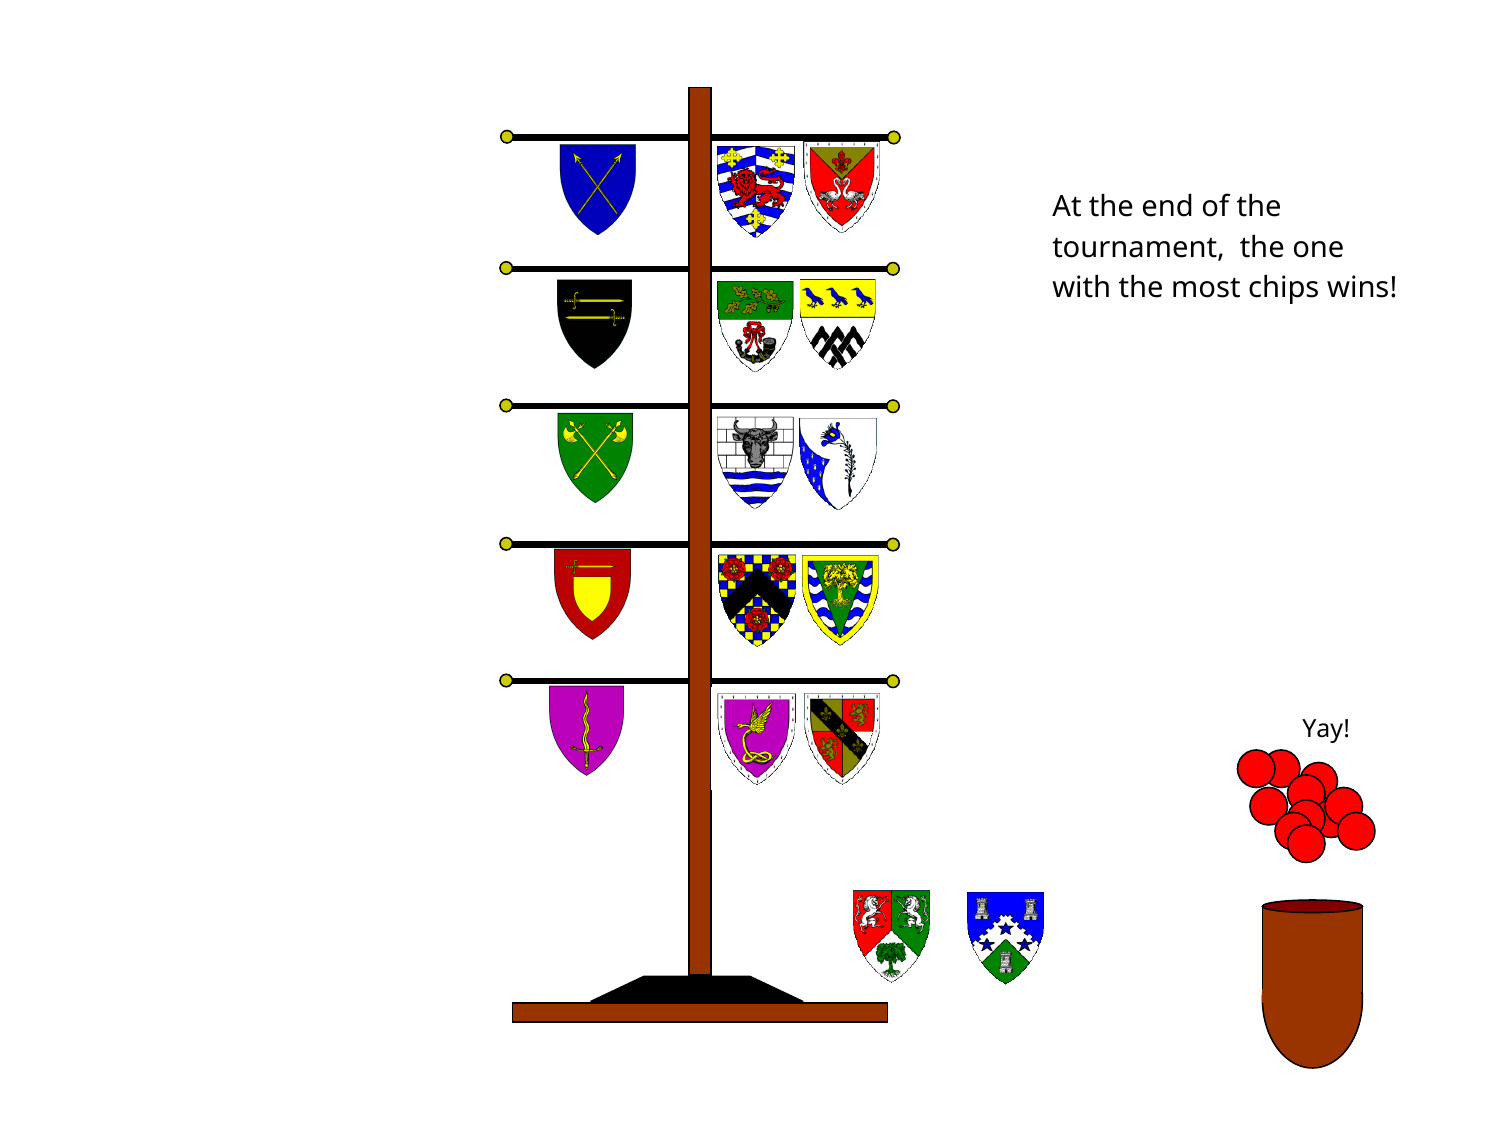

At the end of the tournament, the one with the most chips wins!
Yay!